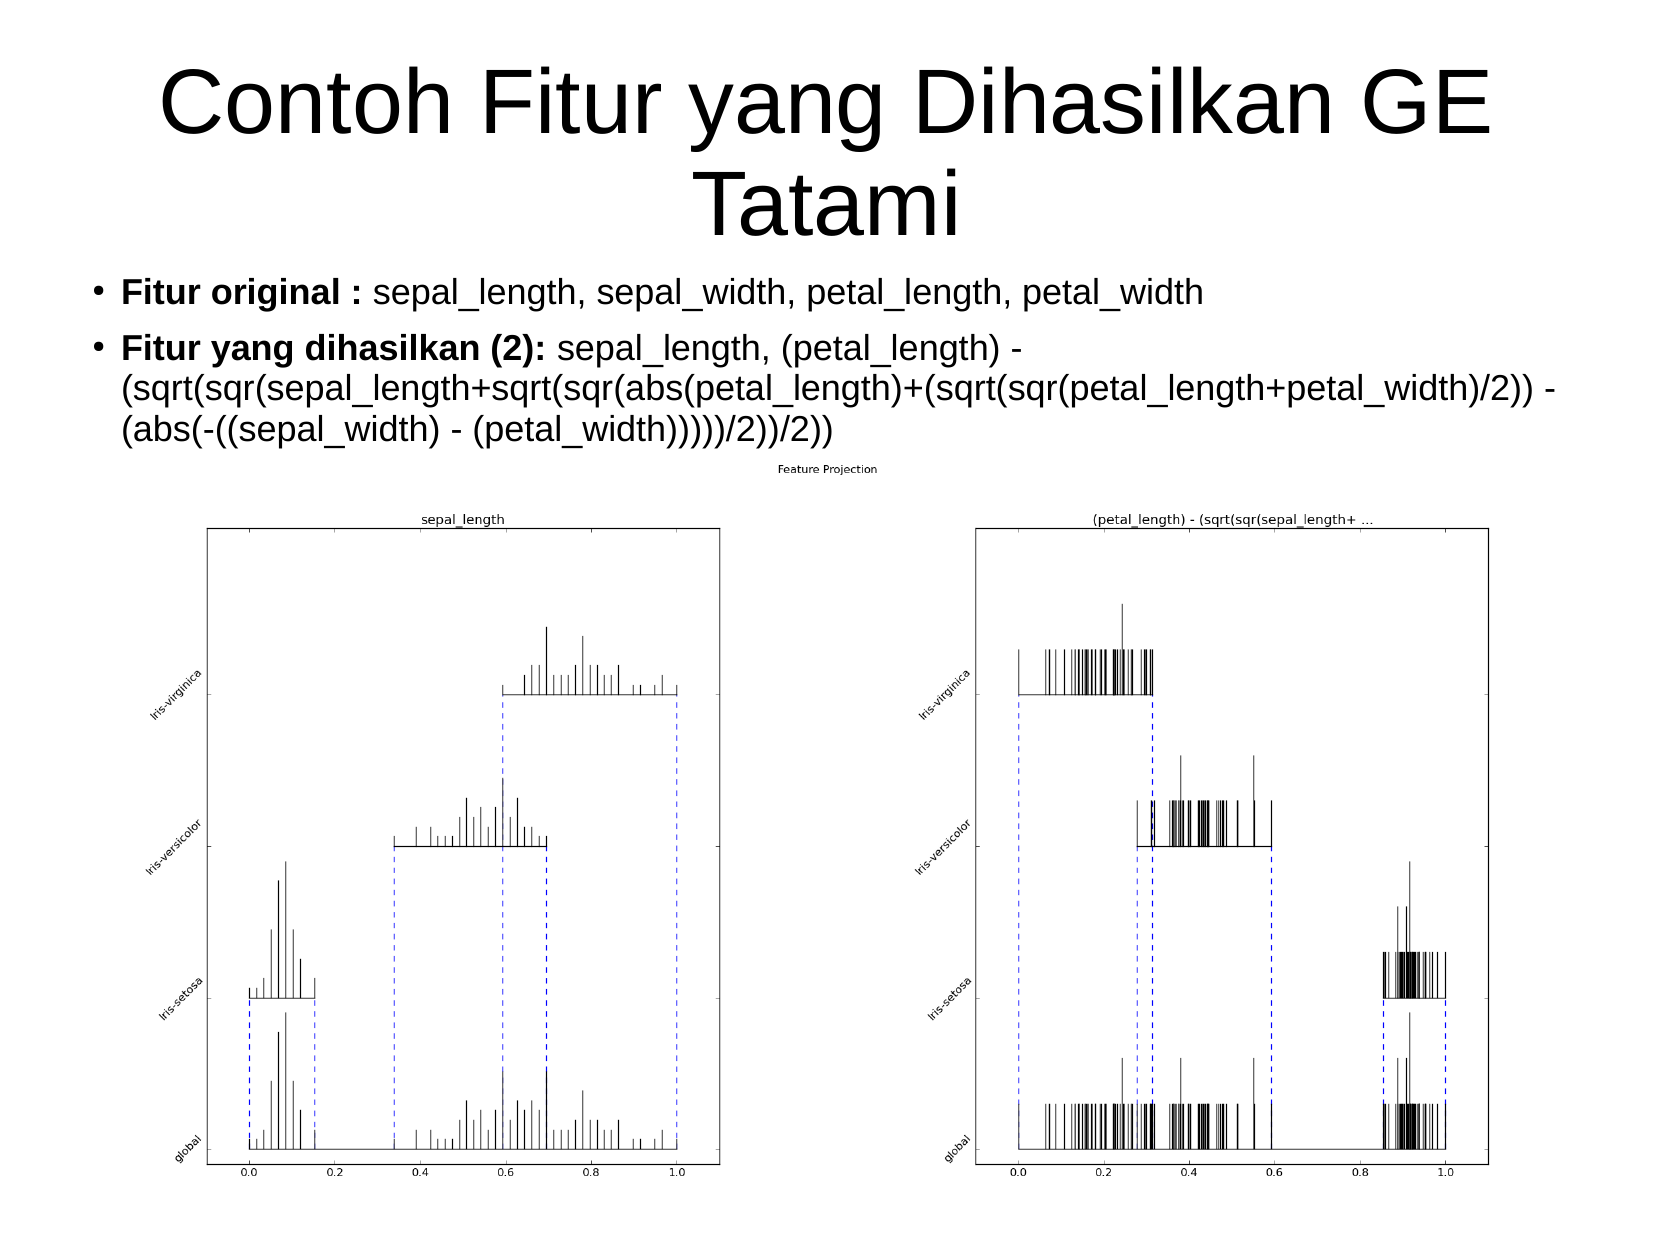

# Contoh Fitur yang Dihasilkan GE Tatami
Fitur original : sepal_length, sepal_width, petal_length, petal_width
Fitur yang dihasilkan (2): sepal_length, (petal_length) - (sqrt(sqr(sepal_length+sqrt(sqr(abs(petal_length)+(sqrt(sqr(petal_length+petal_width)/2)) - (abs(-((sepal_width) - (petal_width)))))/2))/2))